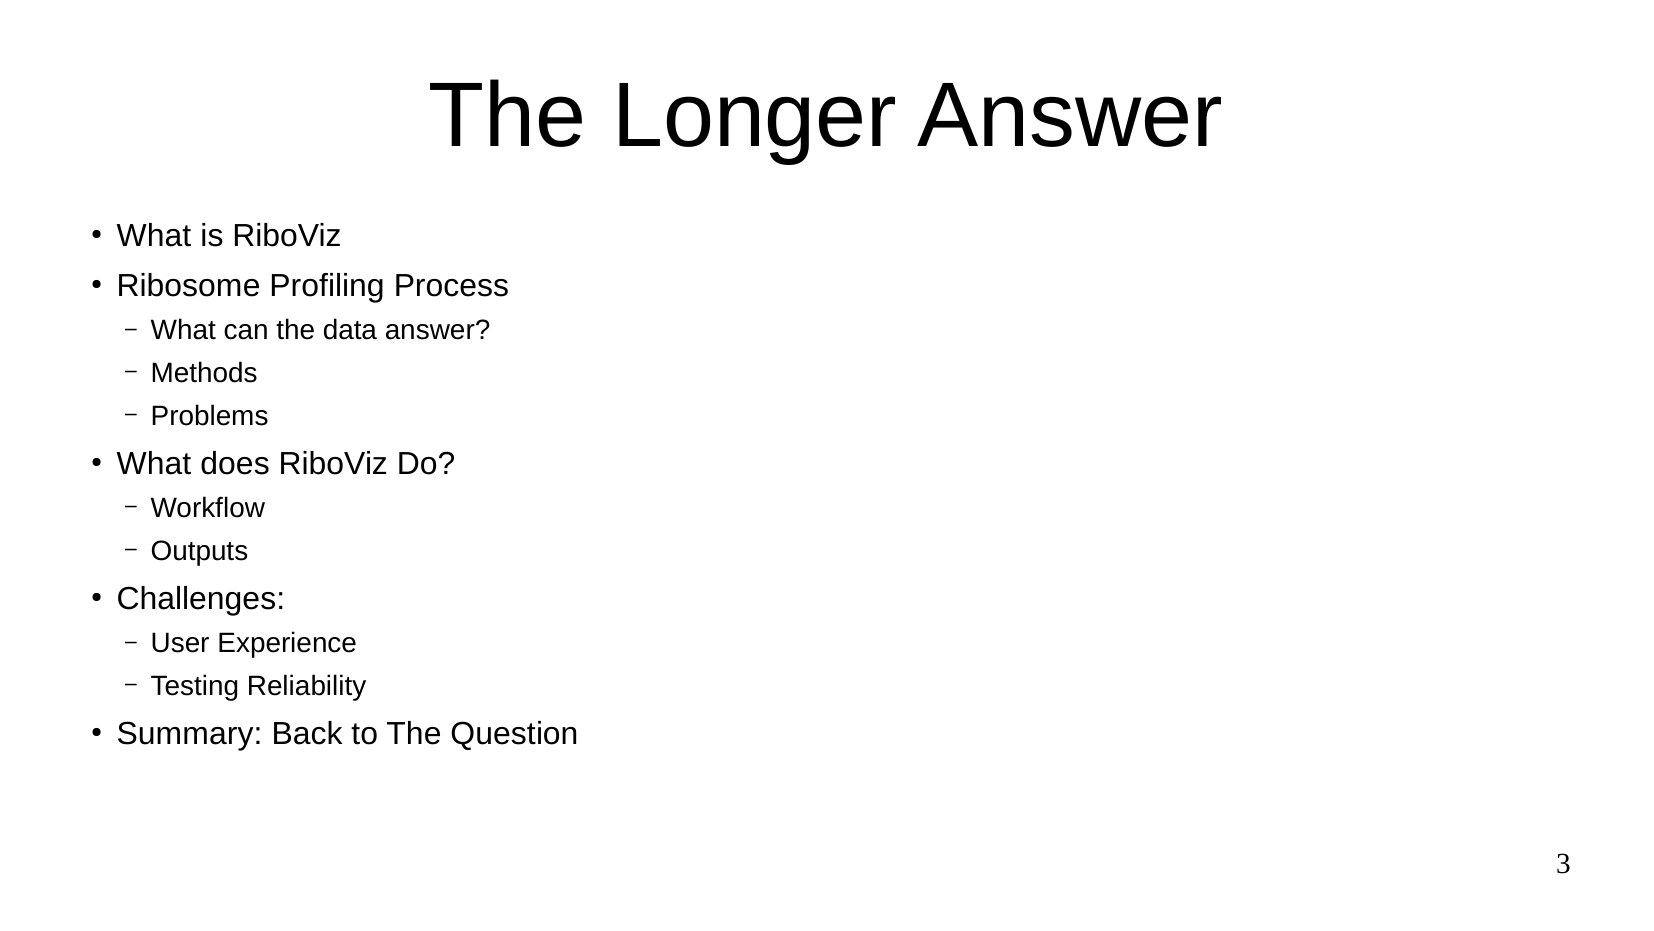

# The Longer Answer
What is RiboViz
Ribosome Profiling Process
What can the data answer?
Methods
Problems
What does RiboViz Do?
Workflow
Outputs
Challenges:
User Experience
Testing Reliability
Summary: Back to The Question
3